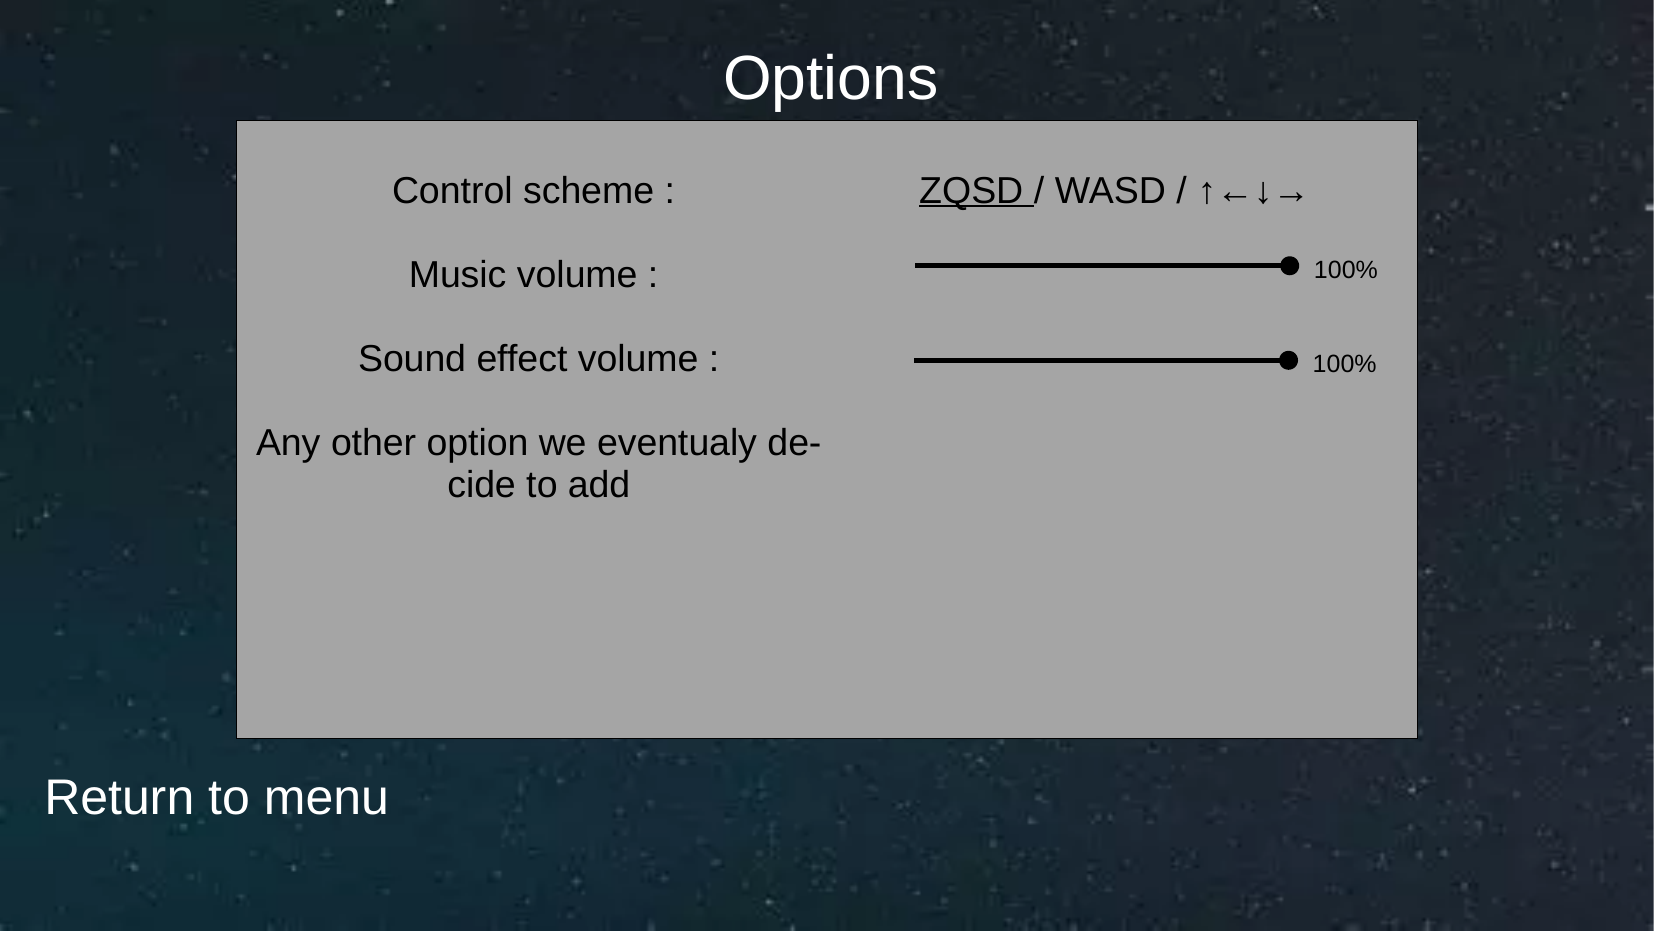

Options
Control scheme :
Music volume :
Sound effect volume :
Any other option we eventualy de- cide to add
ZQSD / WASD / ↑←↓→
100%
100%
Return to menu